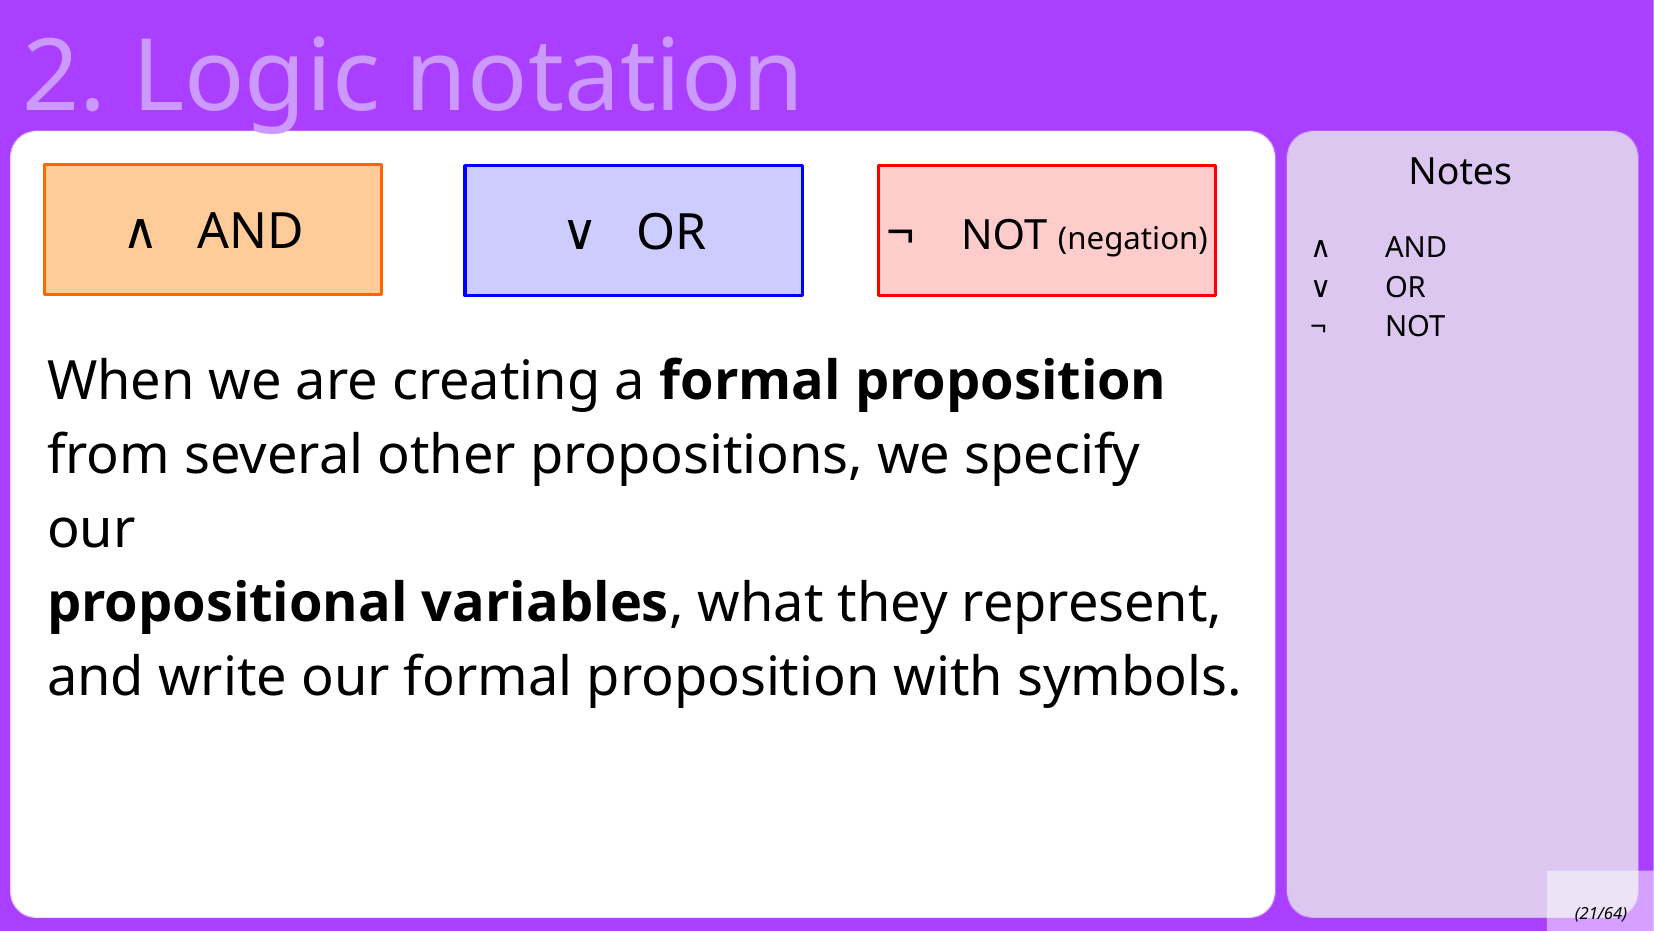

# 2. Logic notation
Notes
∧	AND
∨	OR
¬	NOT (negation)
∧	AND
∨	OR
¬	NOT
When we are creating a formal proposition from several other propositions, we specify our
propositional variables, what they represent,
and write our formal proposition with symbols.